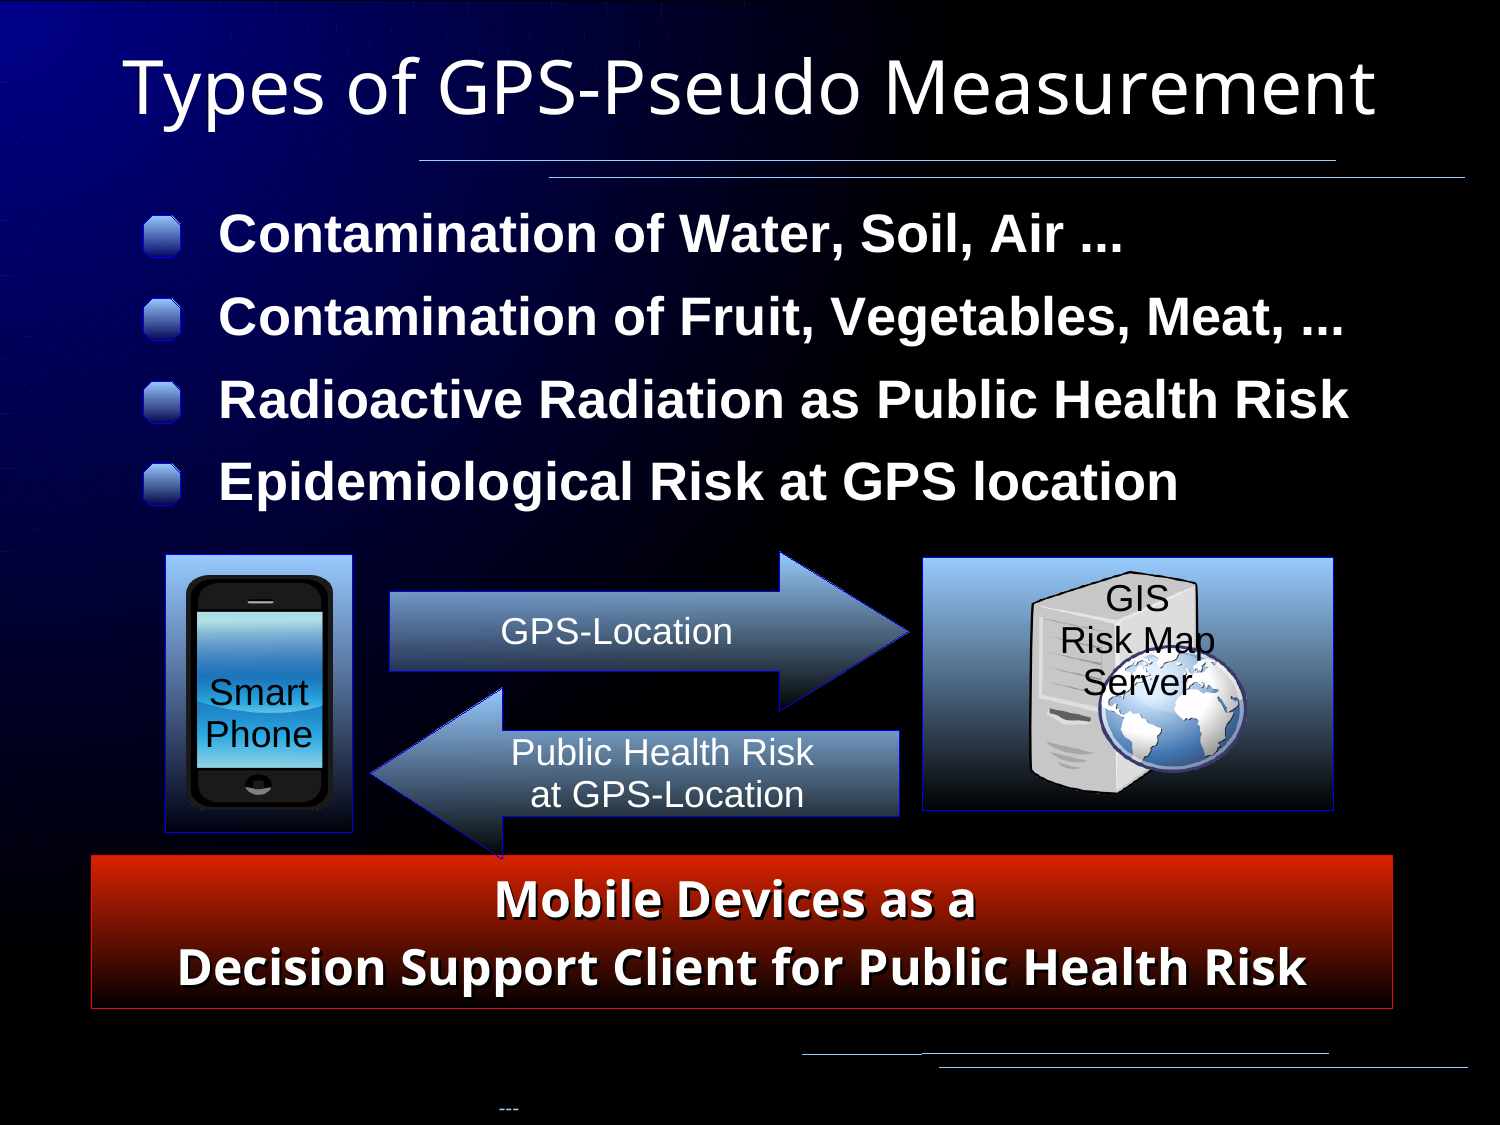

# Types of GPS-Pseudo Measurement
Contamination of Water, Soil, Air ...
Contamination of Fruit, Vegetables, Meat, ...
Radioactive Radiation as Public Health Risk
Epidemiological Risk at GPS location
GPS-Location
GIS
Risk Map
Server
Smart
Phone
Public Health Risk
at GPS-Location
Mobile Devices as a
Decision Support Client for Public Health Risk